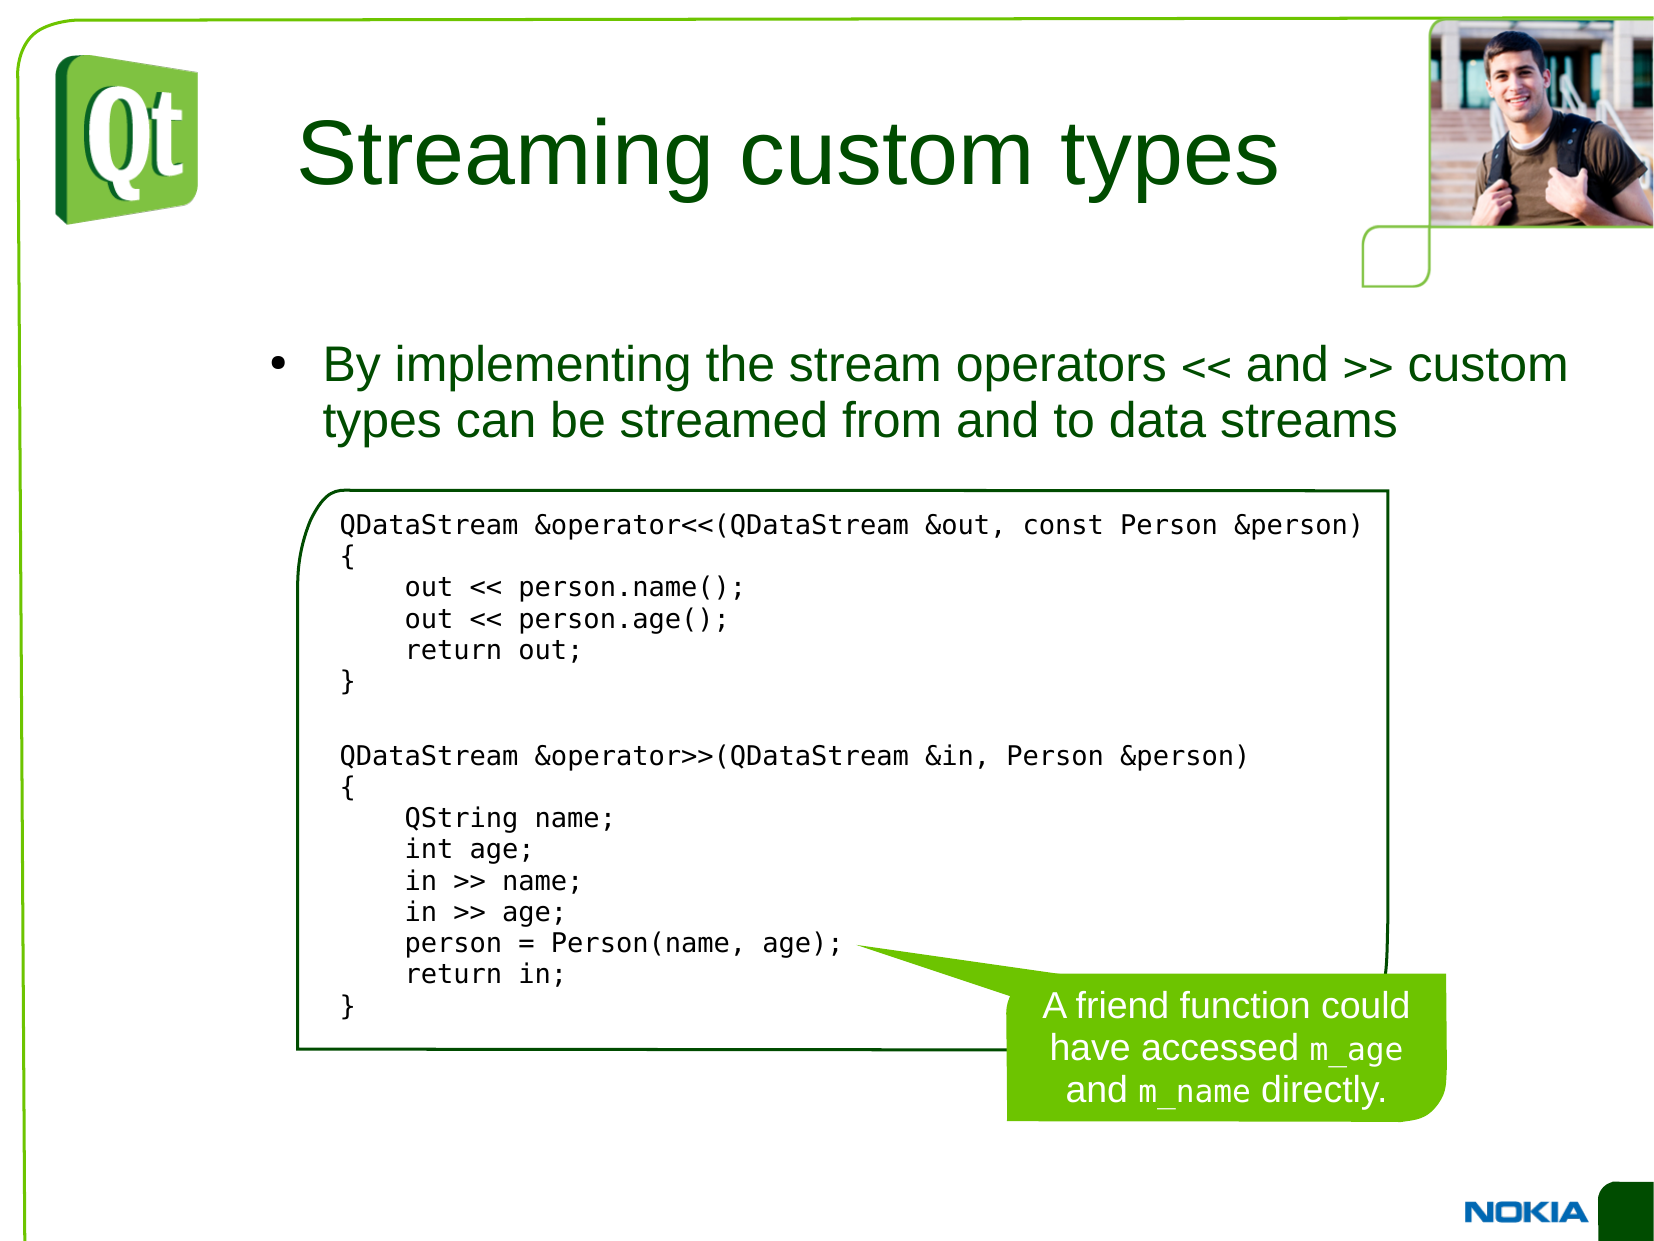

# Streaming custom types
By implementing the stream operators << and >> custom types can be streamed from and to data streams
QDataStream &operator<<(QDataStream &out, const Person &person)
{
 out << person.name();
 out << person.age();
 return out;
}
QDataStream &operator>>(QDataStream &in, Person &person)
{
 QString name;
 int age;
 in >> name;
 in >> age;
 person = Person(name, age);
 return in;
}
A friend function could
have accessed m_age
and m_name directly.